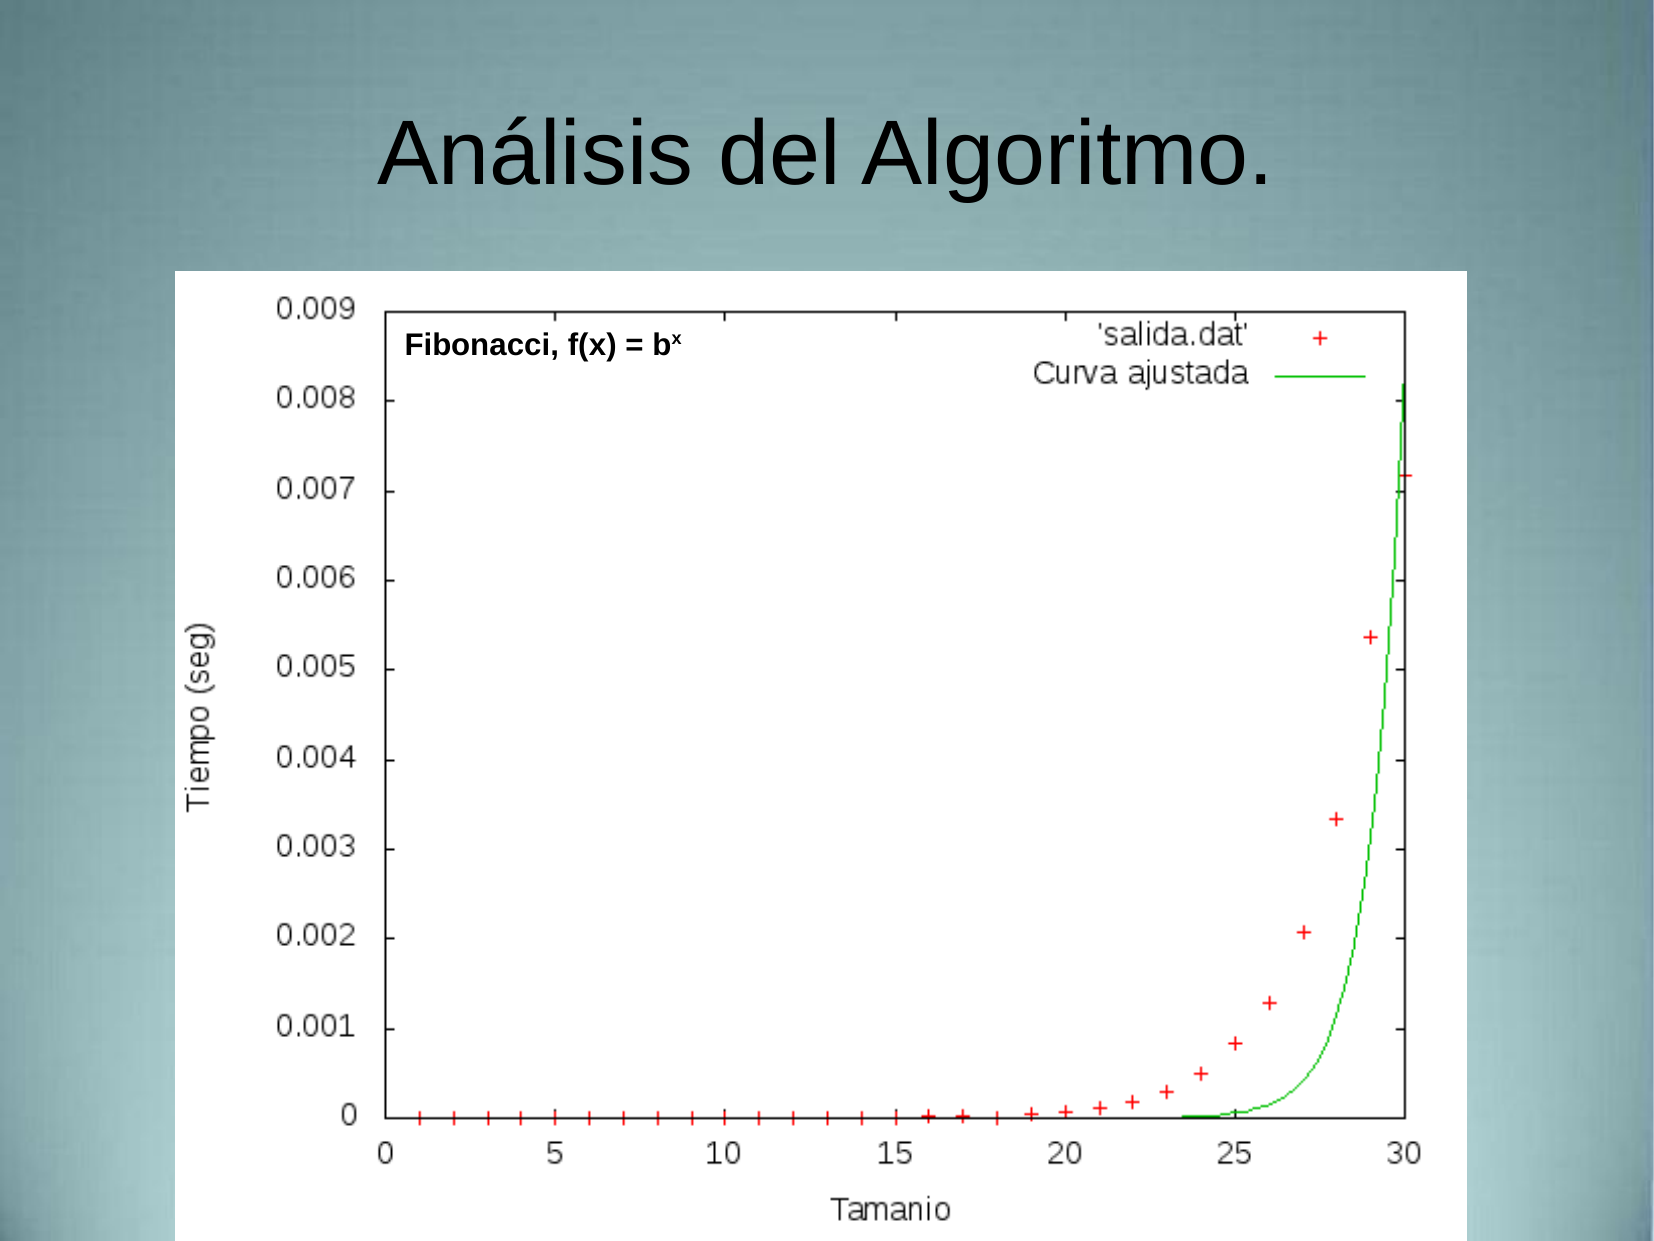

# Análisis del Algoritmo.
Fibonacci, f(x) = bx